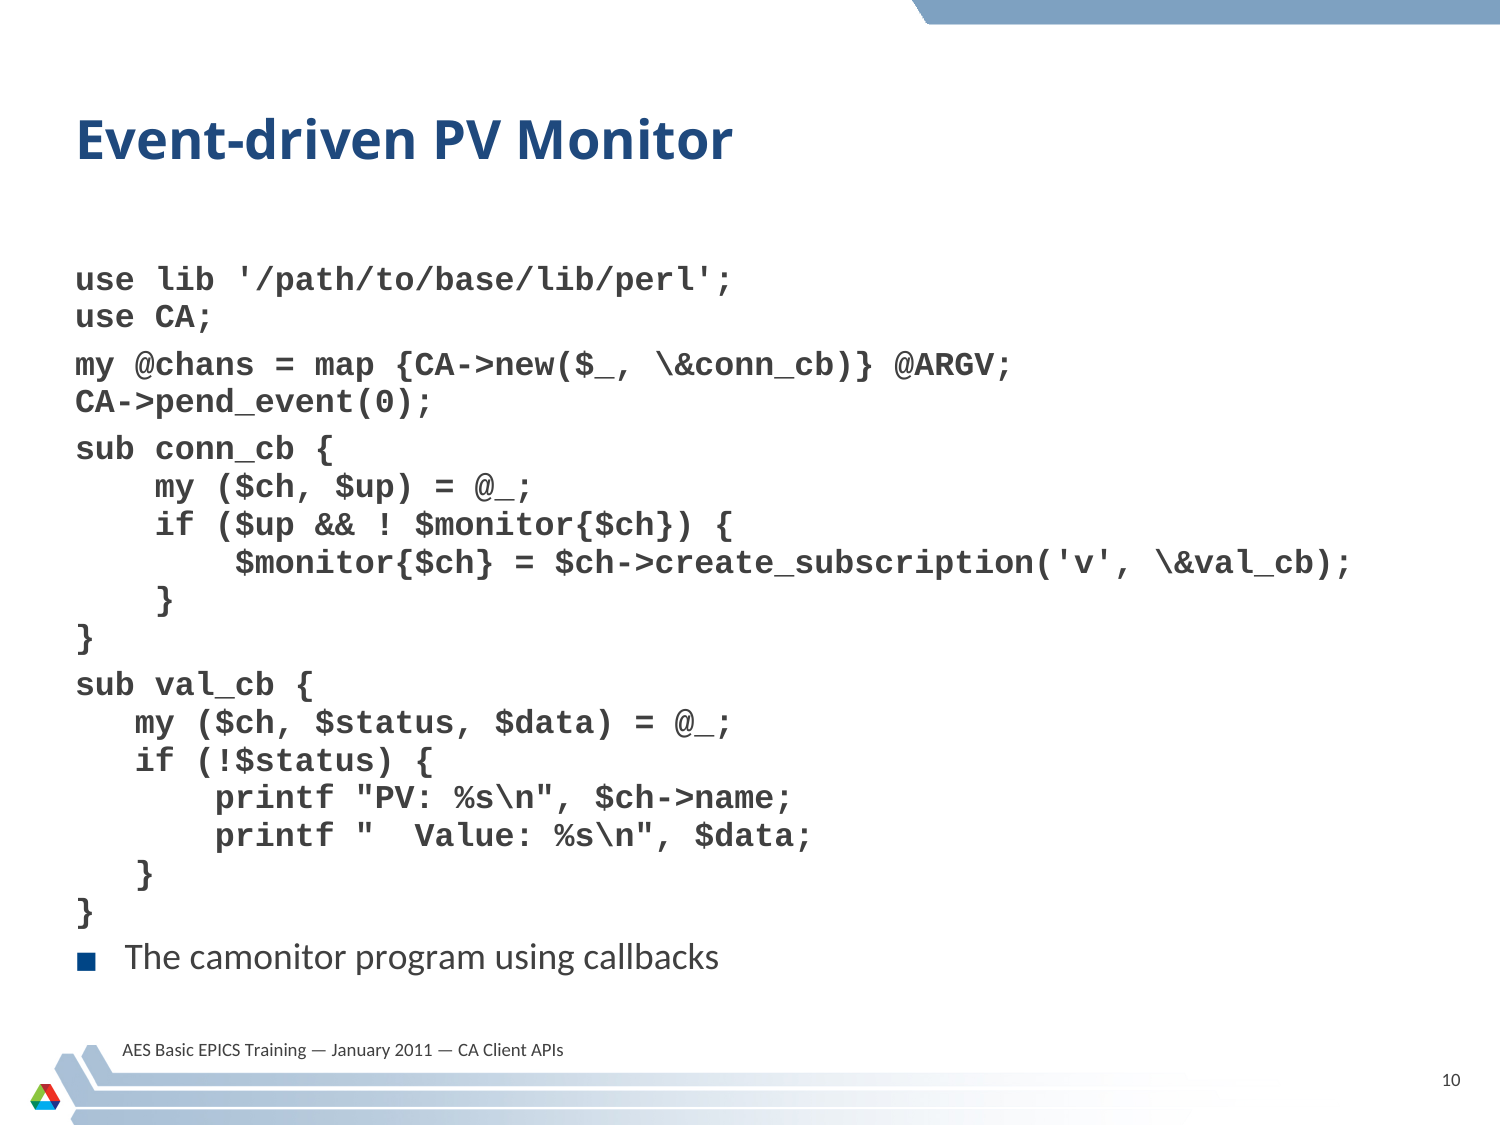

# Event-driven PV Monitor
use lib '/path/to/base/lib/perl';
use CA;
my @chans = map {CA->new($_, \&conn_cb)} @ARGV;
CA->pend_event(0);
sub conn_cb {
 my ($ch, $up) = @_;
 if ($up && ! $monitor{$ch}) {
 $monitor{$ch} = $ch->create_subscription('v', \&val_cb);
 }
}
sub val_cb {
 my ($ch, $status, $data) = @_;
 if (!$status) {
 printf "PV: %s\n", $ch->name;
 printf " Value: %s\n", $data;
 }
}
The camonitor program using callbacks
AES Basic EPICS Training — January 2011 — CA Client APIs
10